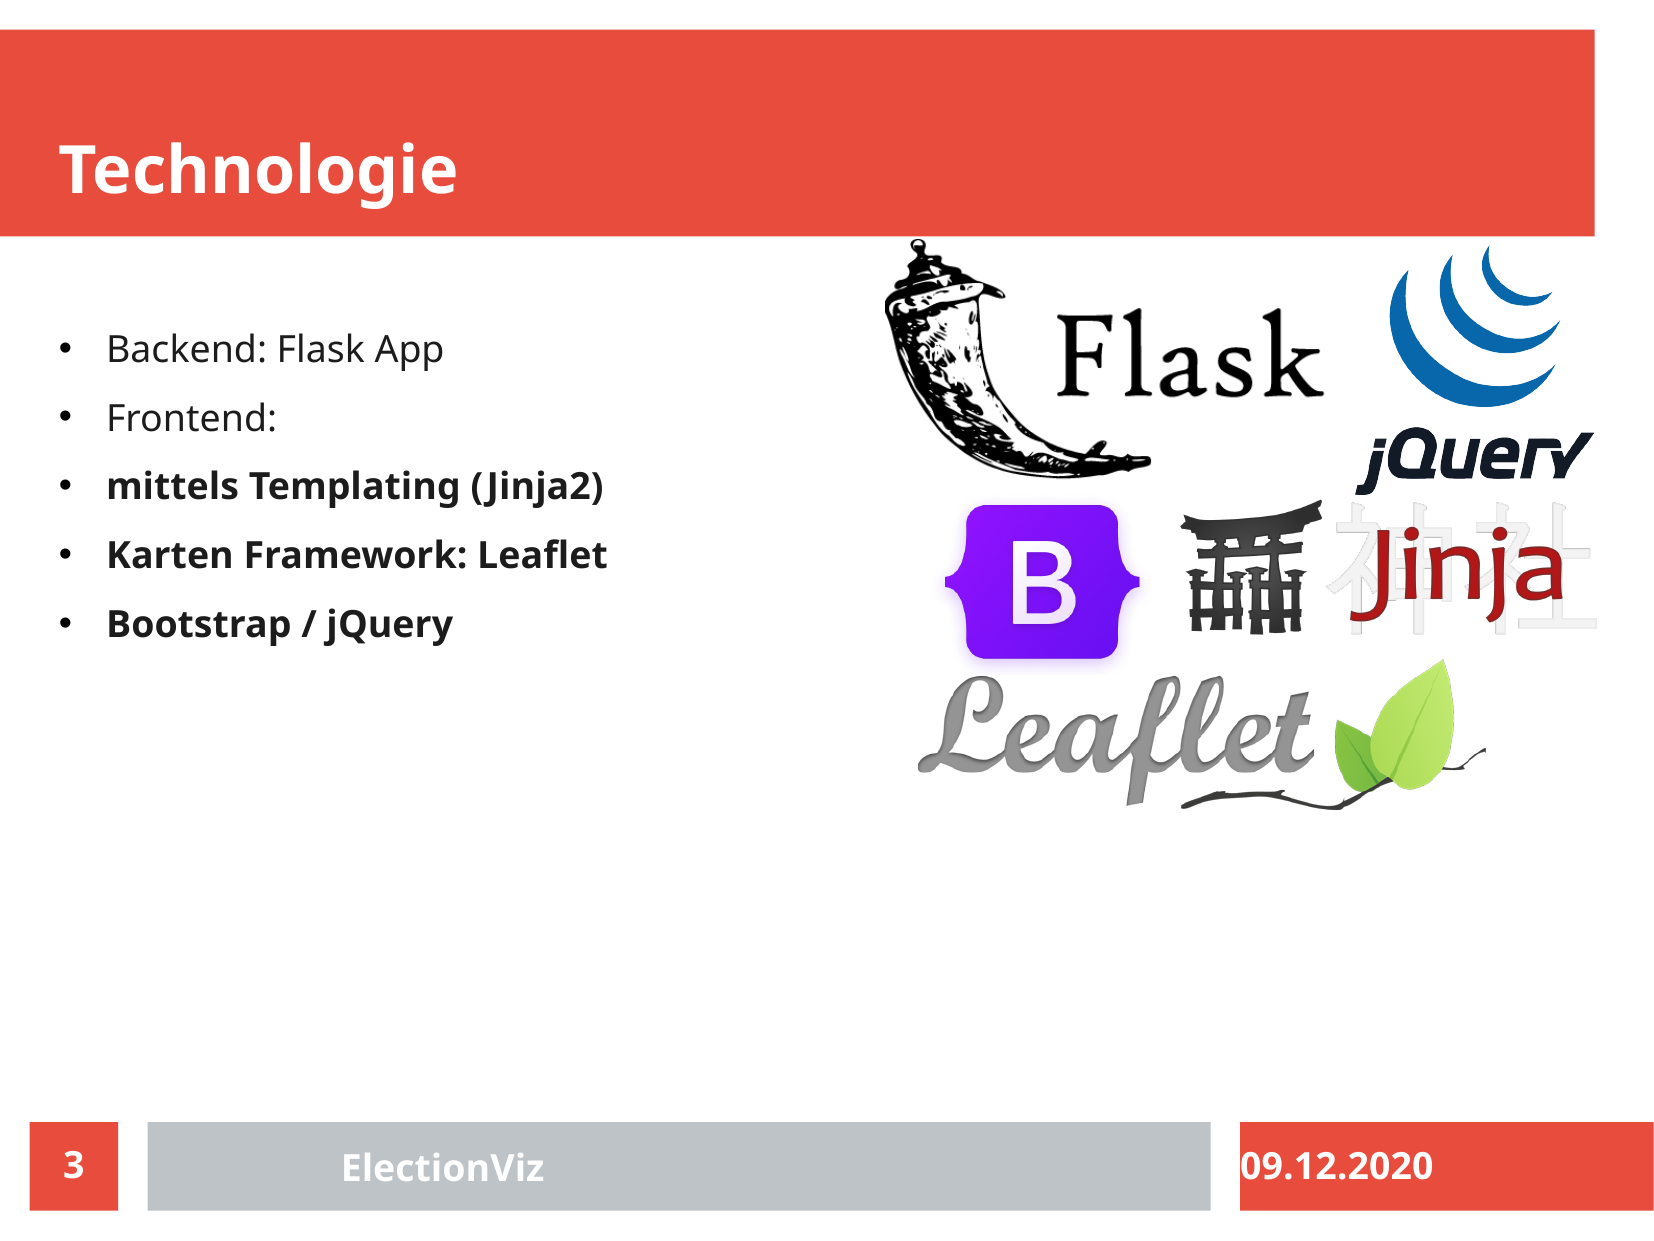

# Technologie
Backend: Flask App
Frontend:
mittels Templating (Jinja2)
Karten Framework: Leaflet
Bootstrap / jQuery
ElectionViz
09.12.2020